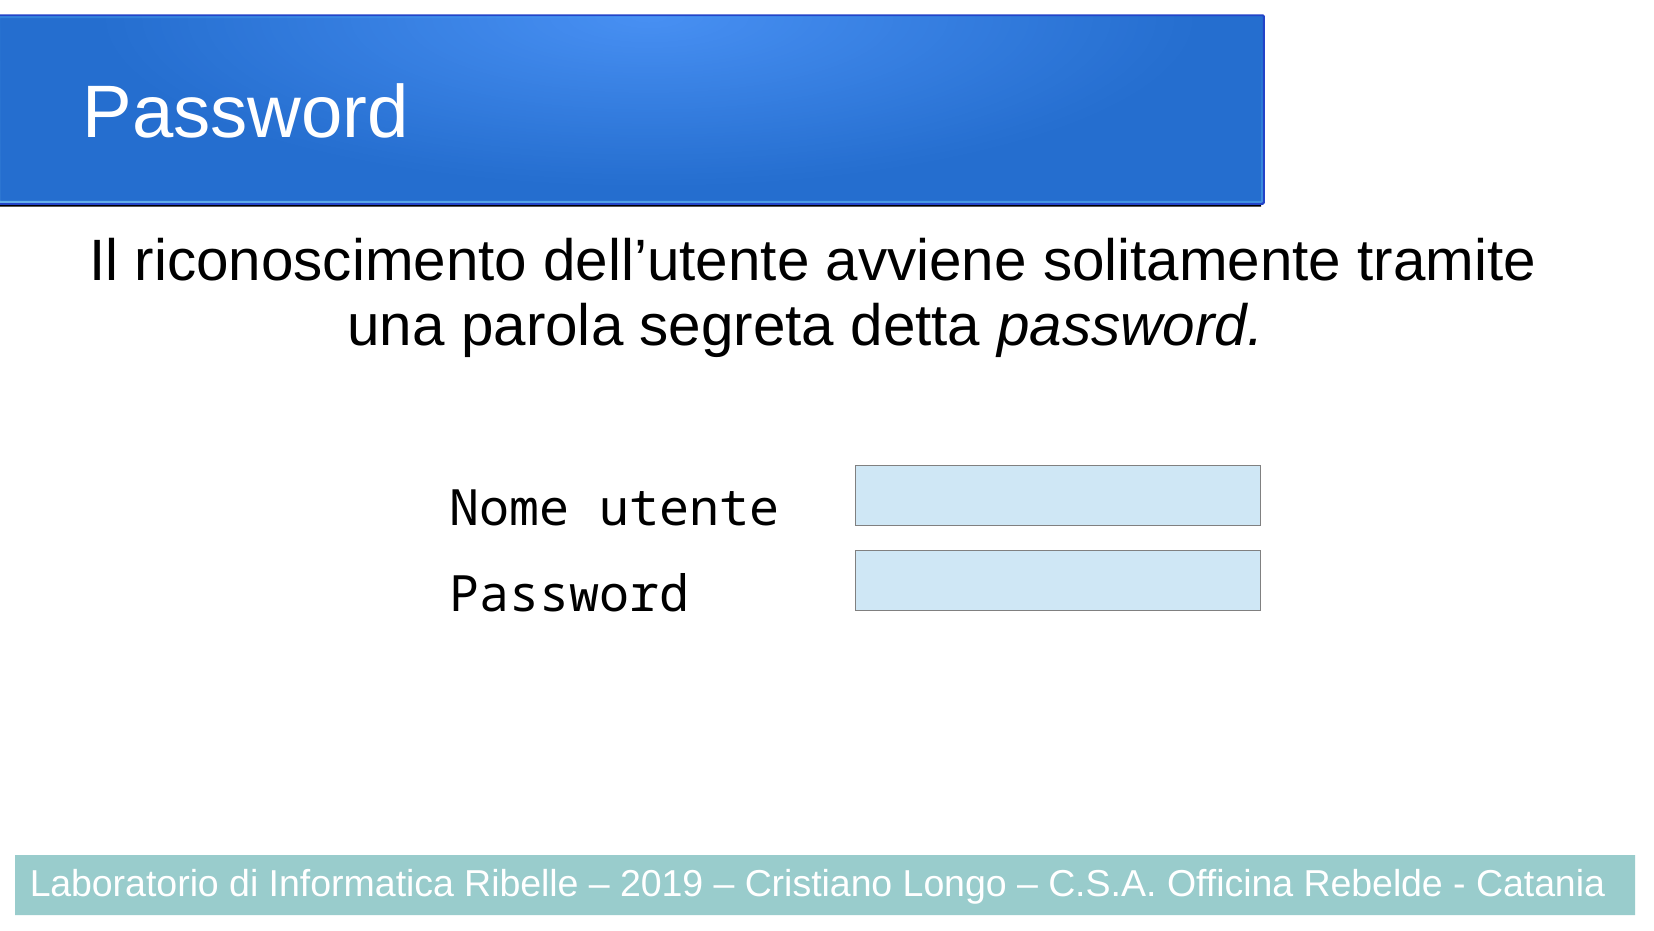

# Password
Il riconoscimento dell’utente avviene solitamente tramite una parola segreta detta password.
Nome utente
Password
Laboratorio di Informatica Ribelle – 2019 – Cristiano Longo – C.S.A. Officina Rebelde - Catania